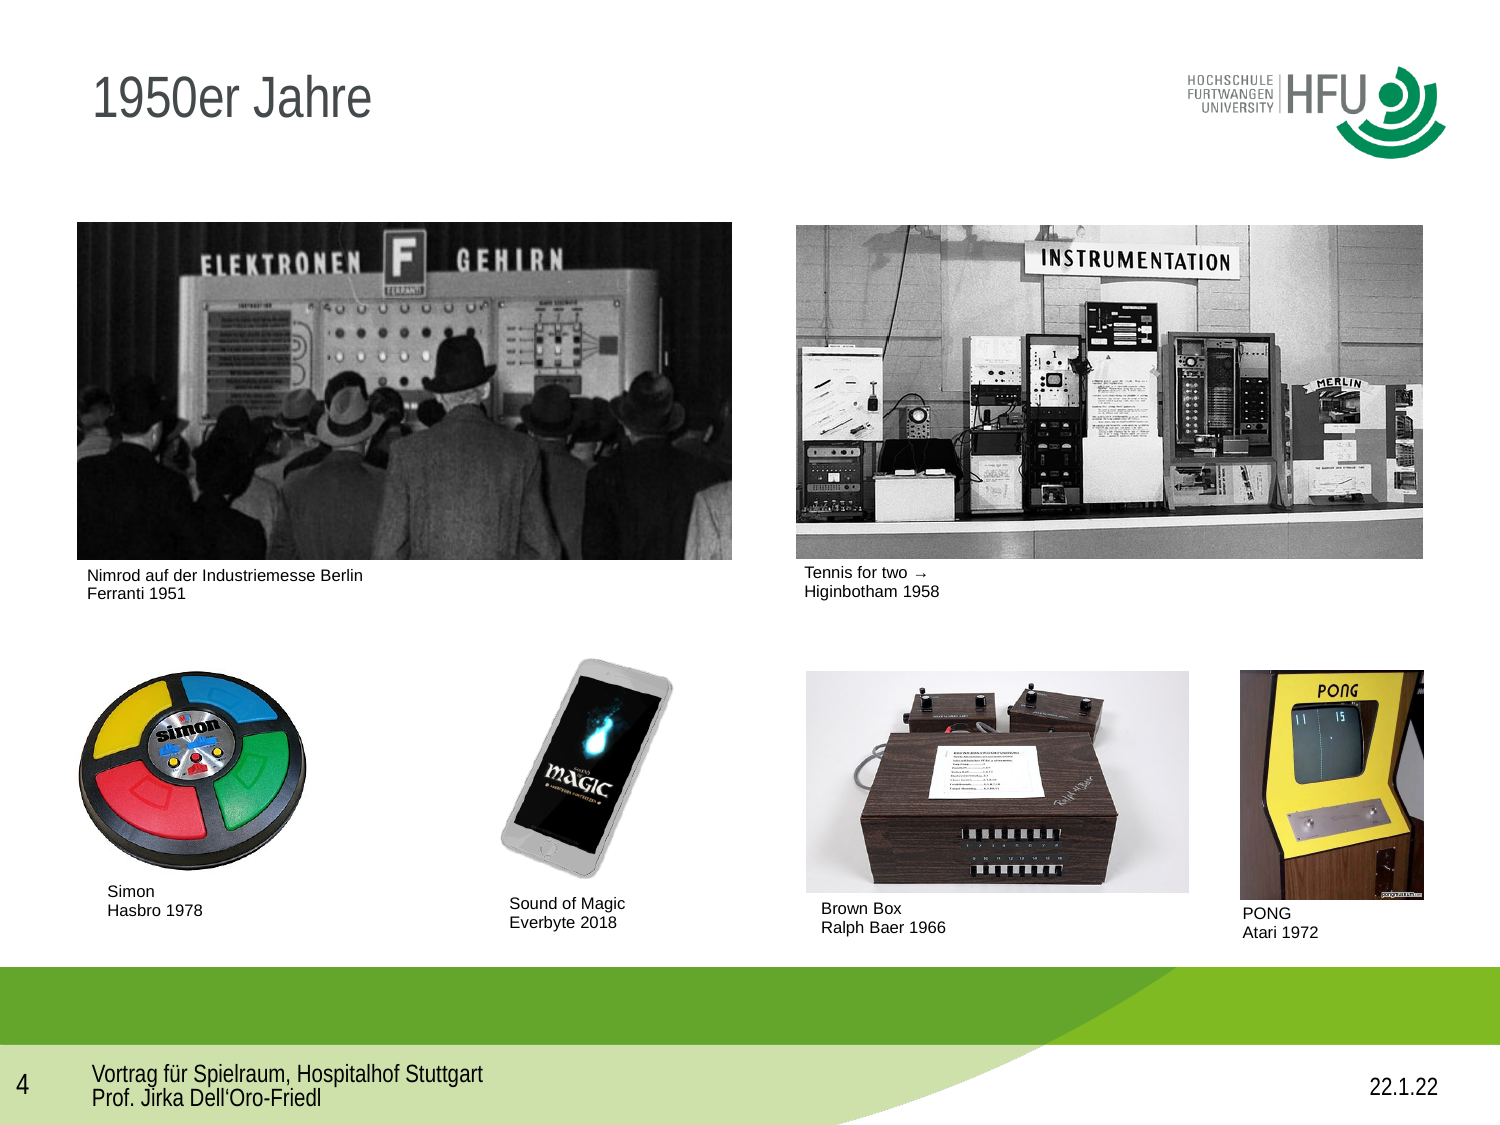

# 1950er Jahre
Tennis for two →
Higinbotham 1958
Nimrod auf der Industriemesse Berlin
Ferranti 1951
Simon
Hasbro 1978
Sound of Magic
Everbyte 2018
Brown Box
Ralph Baer 1966
PONG
Atari 1972